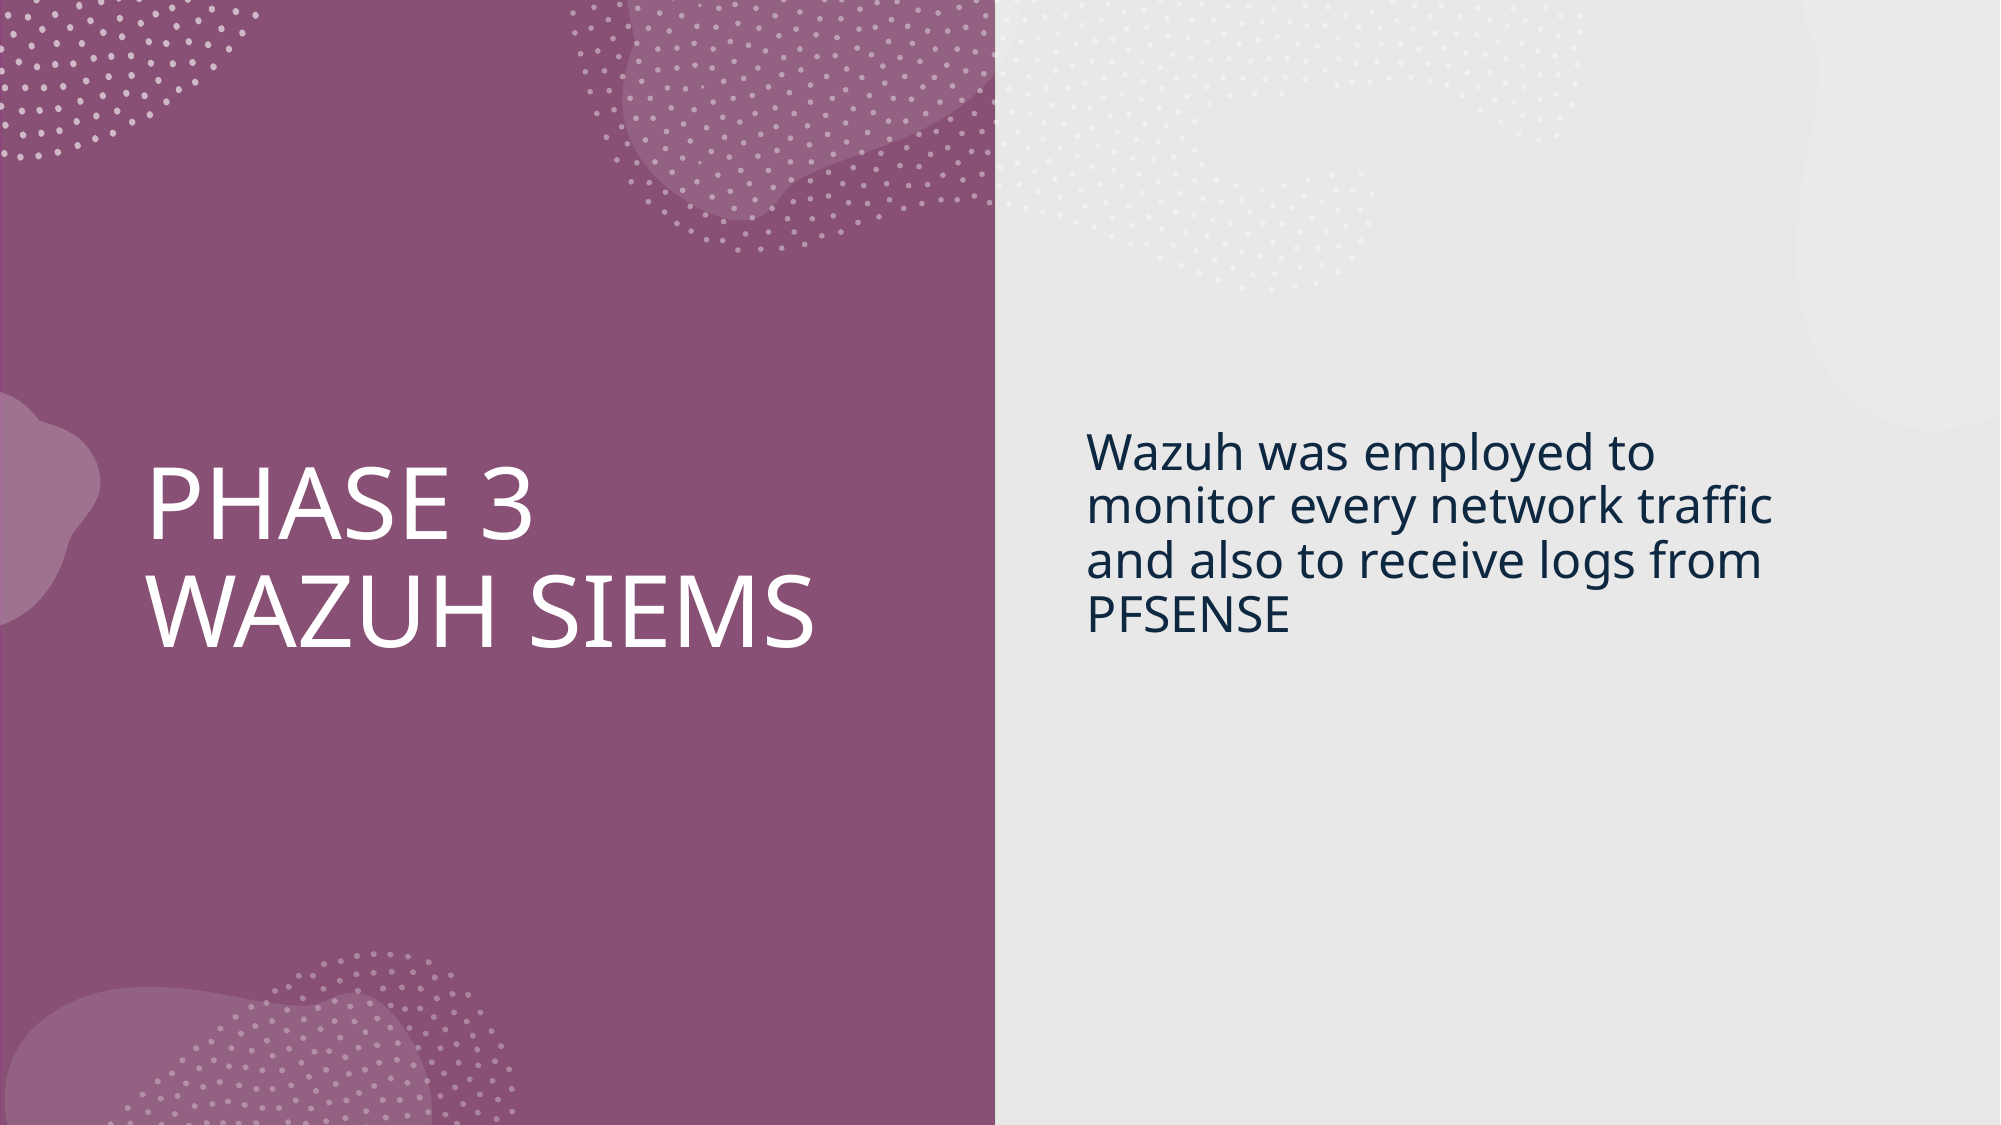

# PHASE 3 WAZUH SIEMS
Wazuh was employed to monitor every network traffic and also to receive logs from PFSENSE